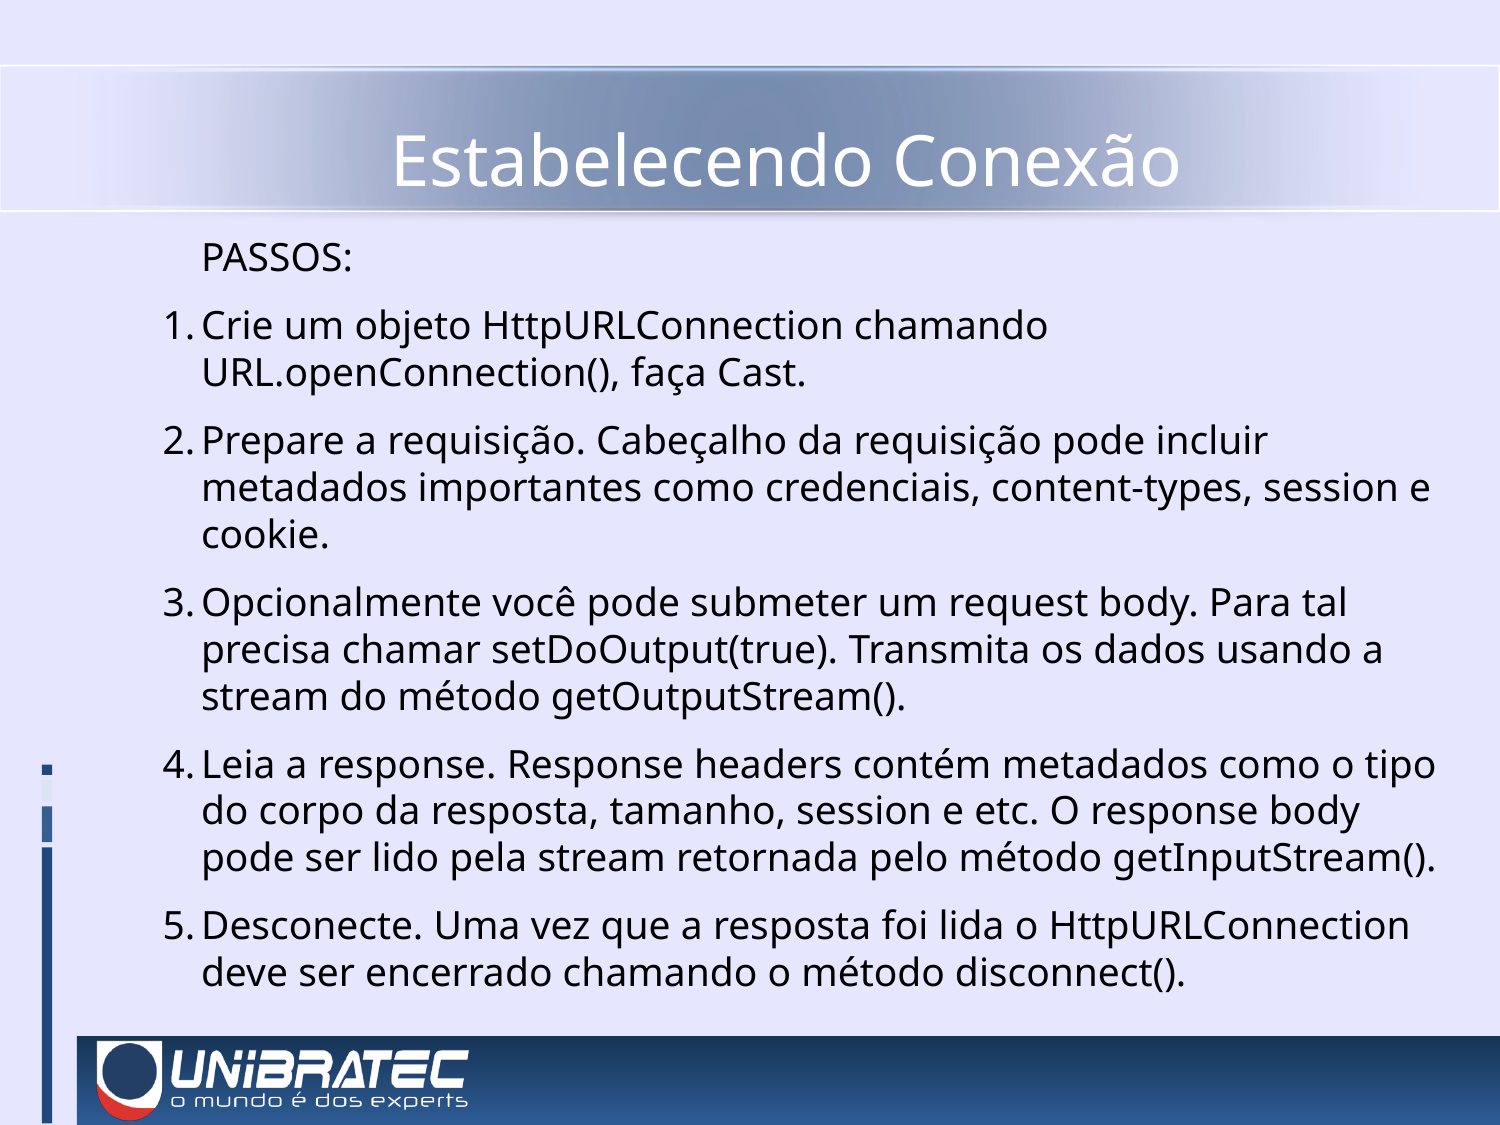

# Estabelecendo Conexão
PASSOS:
Crie um objeto HttpURLConnection chamando URL.openConnection(), faça Cast.
Prepare a requisição. Cabeçalho da requisição pode incluir metadados importantes como credenciais, content-types, session e cookie.
Opcionalmente você pode submeter um request body. Para tal precisa chamar setDoOutput(true). Transmita os dados usando a stream do método getOutputStream().
Leia a response. Response headers contém metadados como o tipo do corpo da resposta, tamanho, session e etc. O response body pode ser lido pela stream retornada pelo método getInputStream().
Desconecte. Uma vez que a resposta foi lida o HttpURLConnection deve ser encerrado chamando o método disconnect().